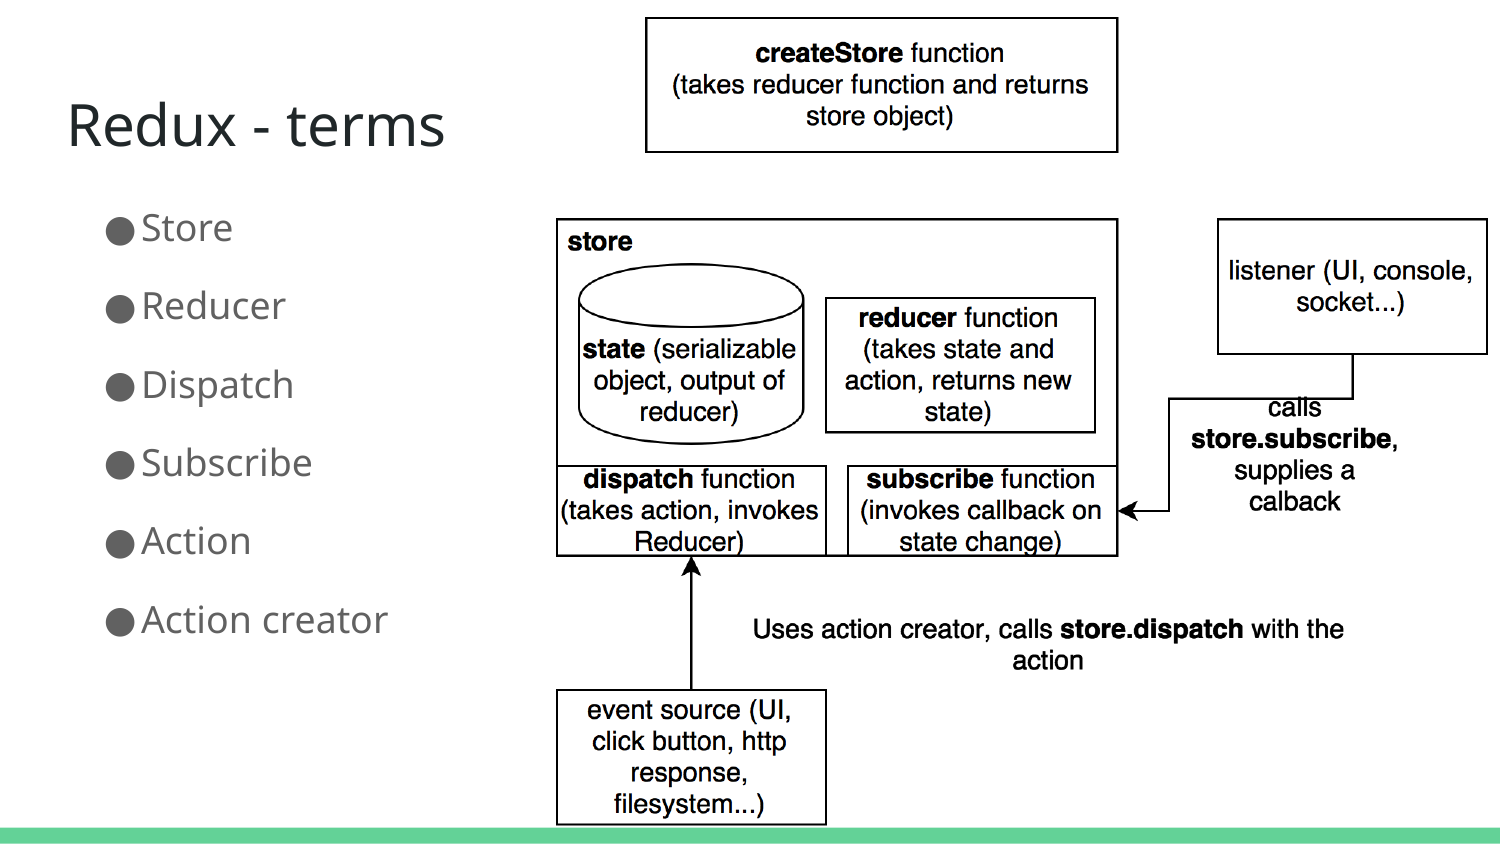

# Redux - terms
Store
Reducer
Dispatch
Subscribe
Action
Action creator